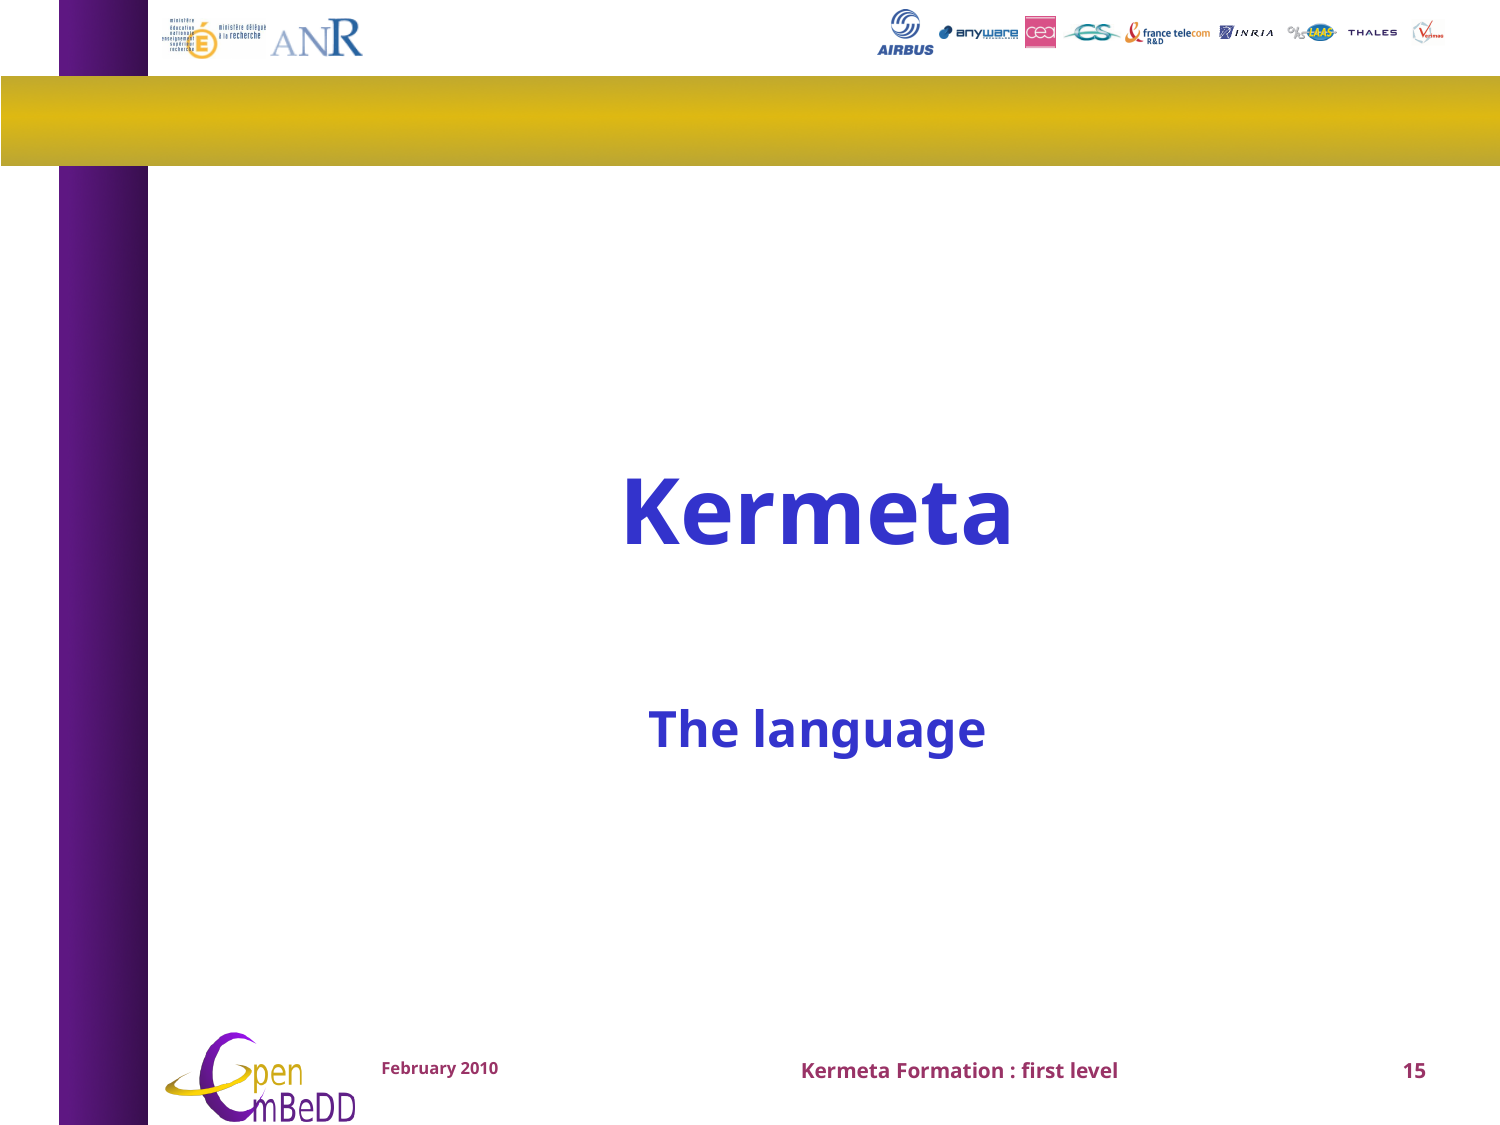

#
Kermeta
The language
Kermeta Formation : first level
February 2010
14